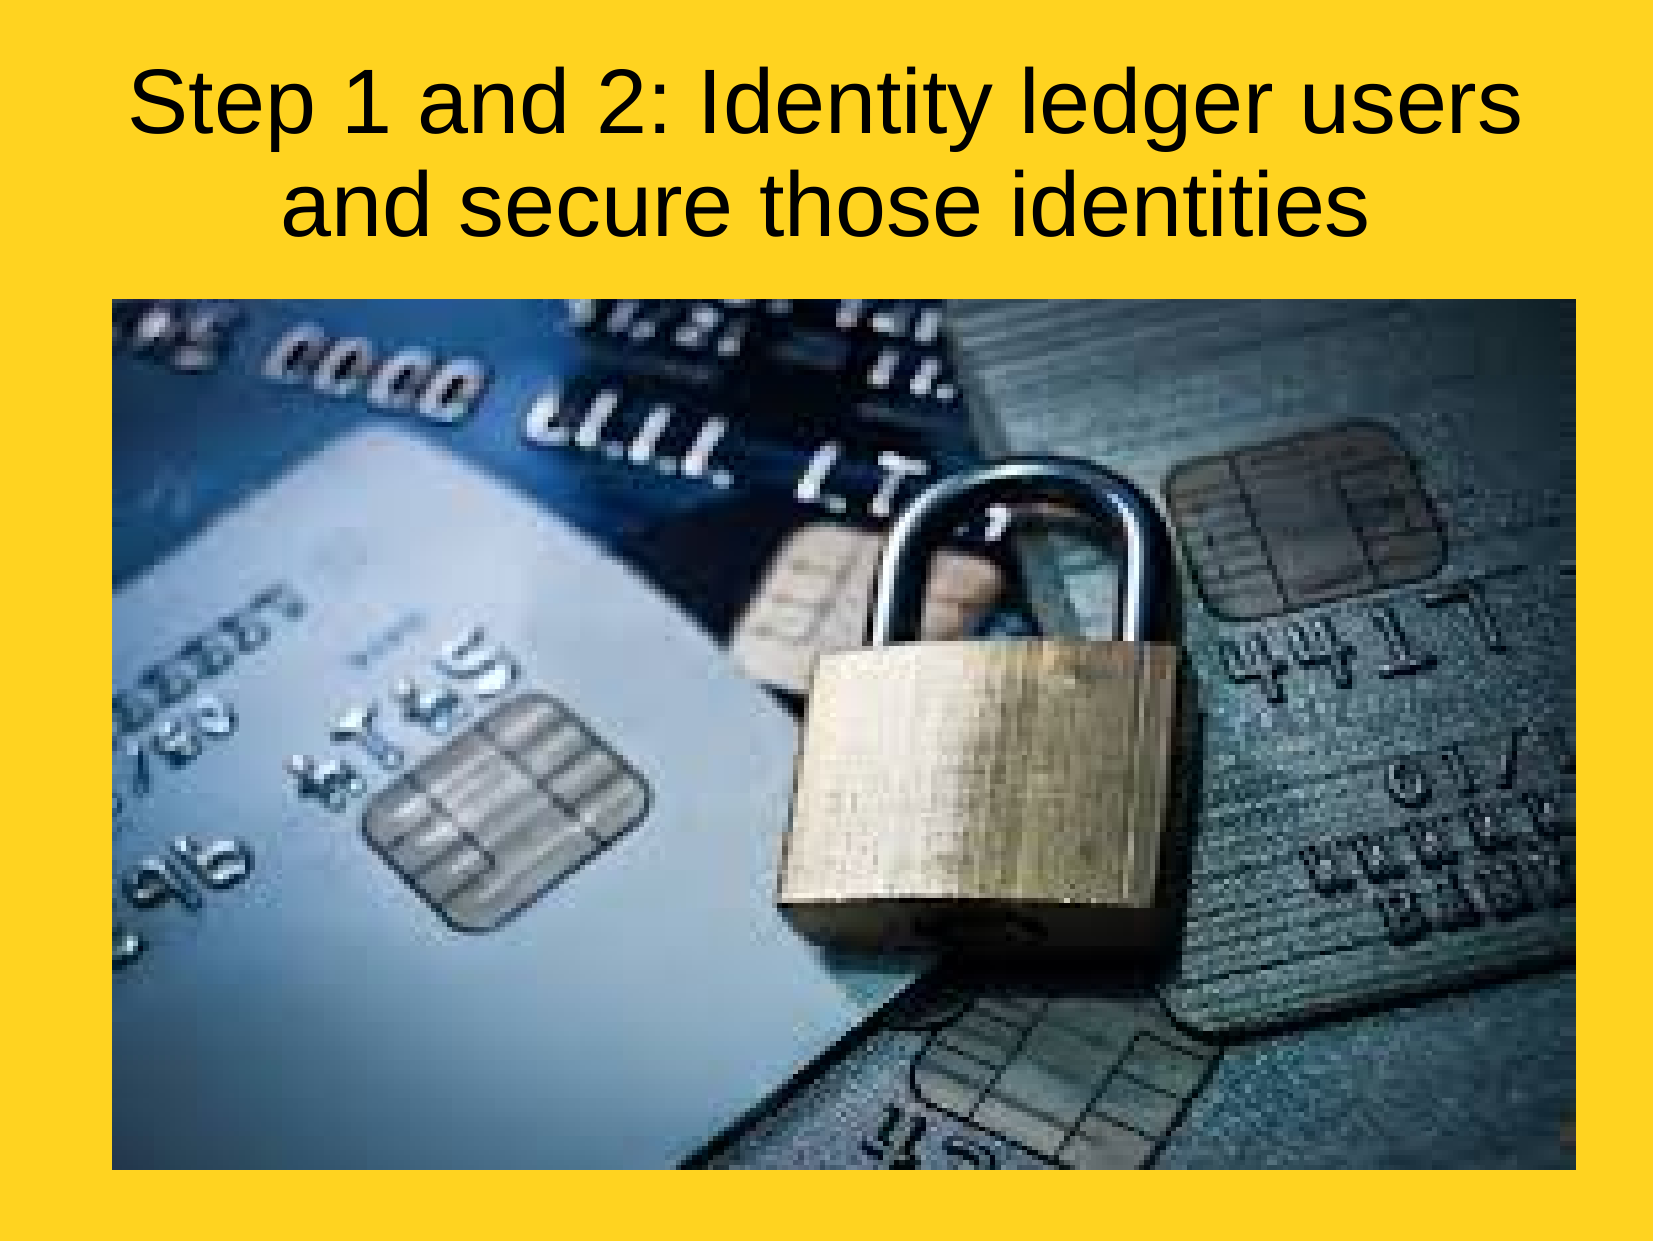

# Step 1 and 2: Identity ledger users and secure those identities